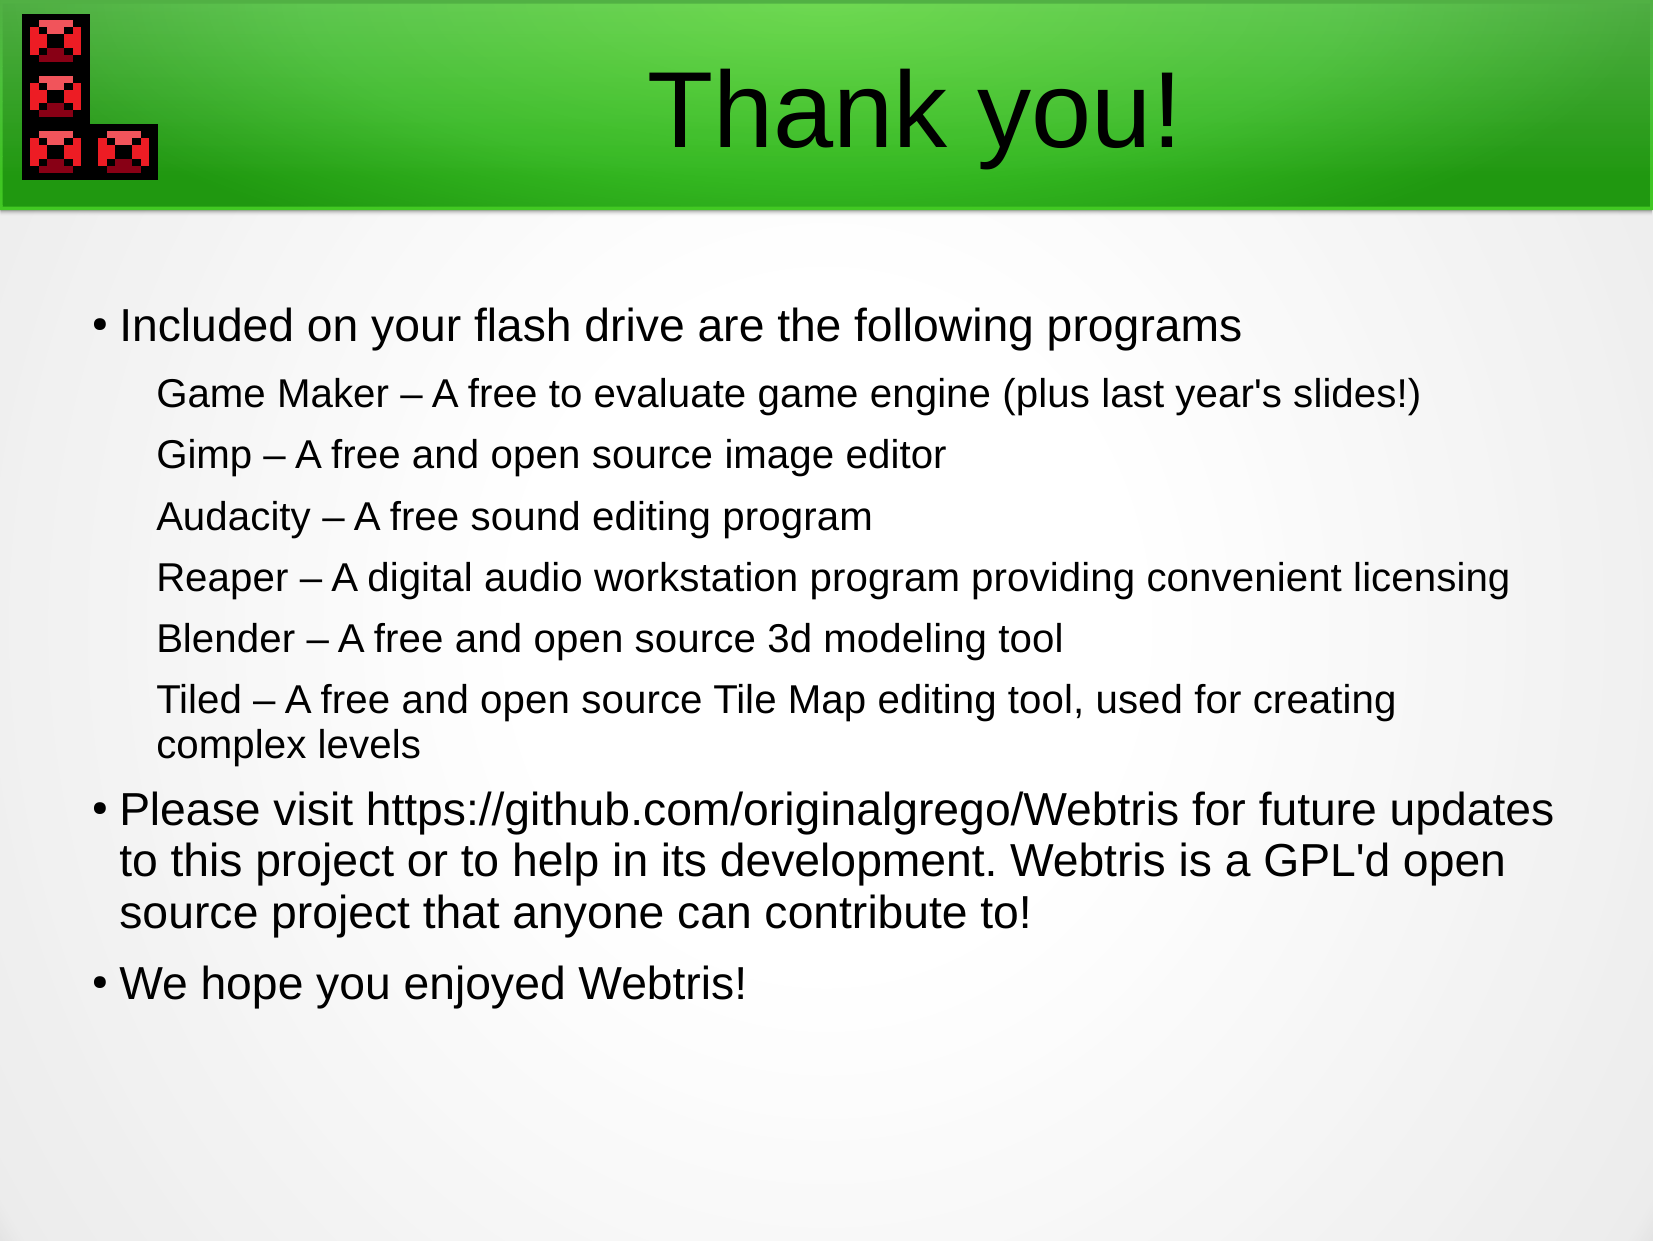

# Thank you!
Included on your flash drive are the following programs
Game Maker – A free to evaluate game engine (plus last year's slides!)
Gimp – A free and open source image editor
Audacity – A free sound editing program
Reaper – A digital audio workstation program providing convenient licensing
Blender – A free and open source 3d modeling tool
Tiled – A free and open source Tile Map editing tool, used for creating complex levels
Please visit https://github.com/originalgrego/Webtris for future updates to this project or to help in its development. Webtris is a GPL'd open source project that anyone can contribute to!
We hope you enjoyed Webtris!